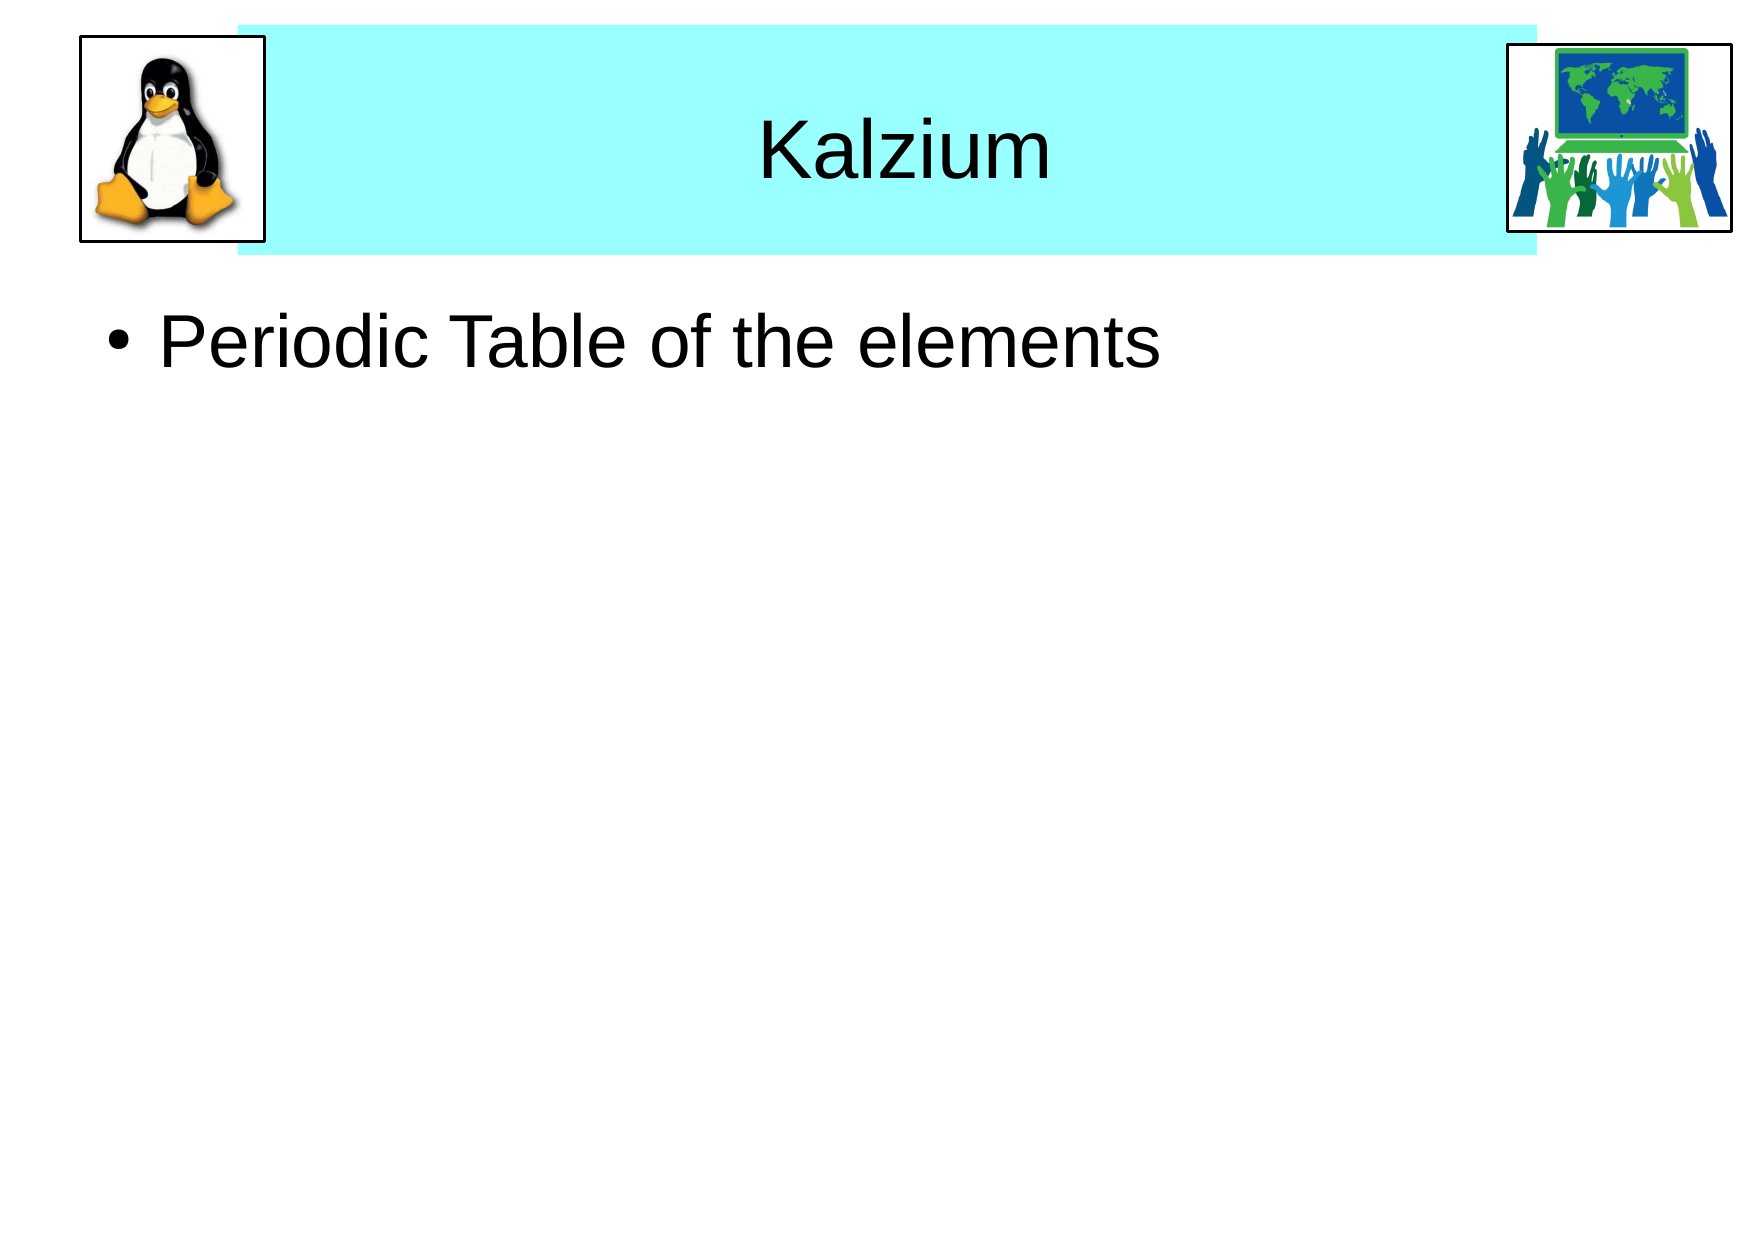

# Kalzium
Periodic Table of the elements